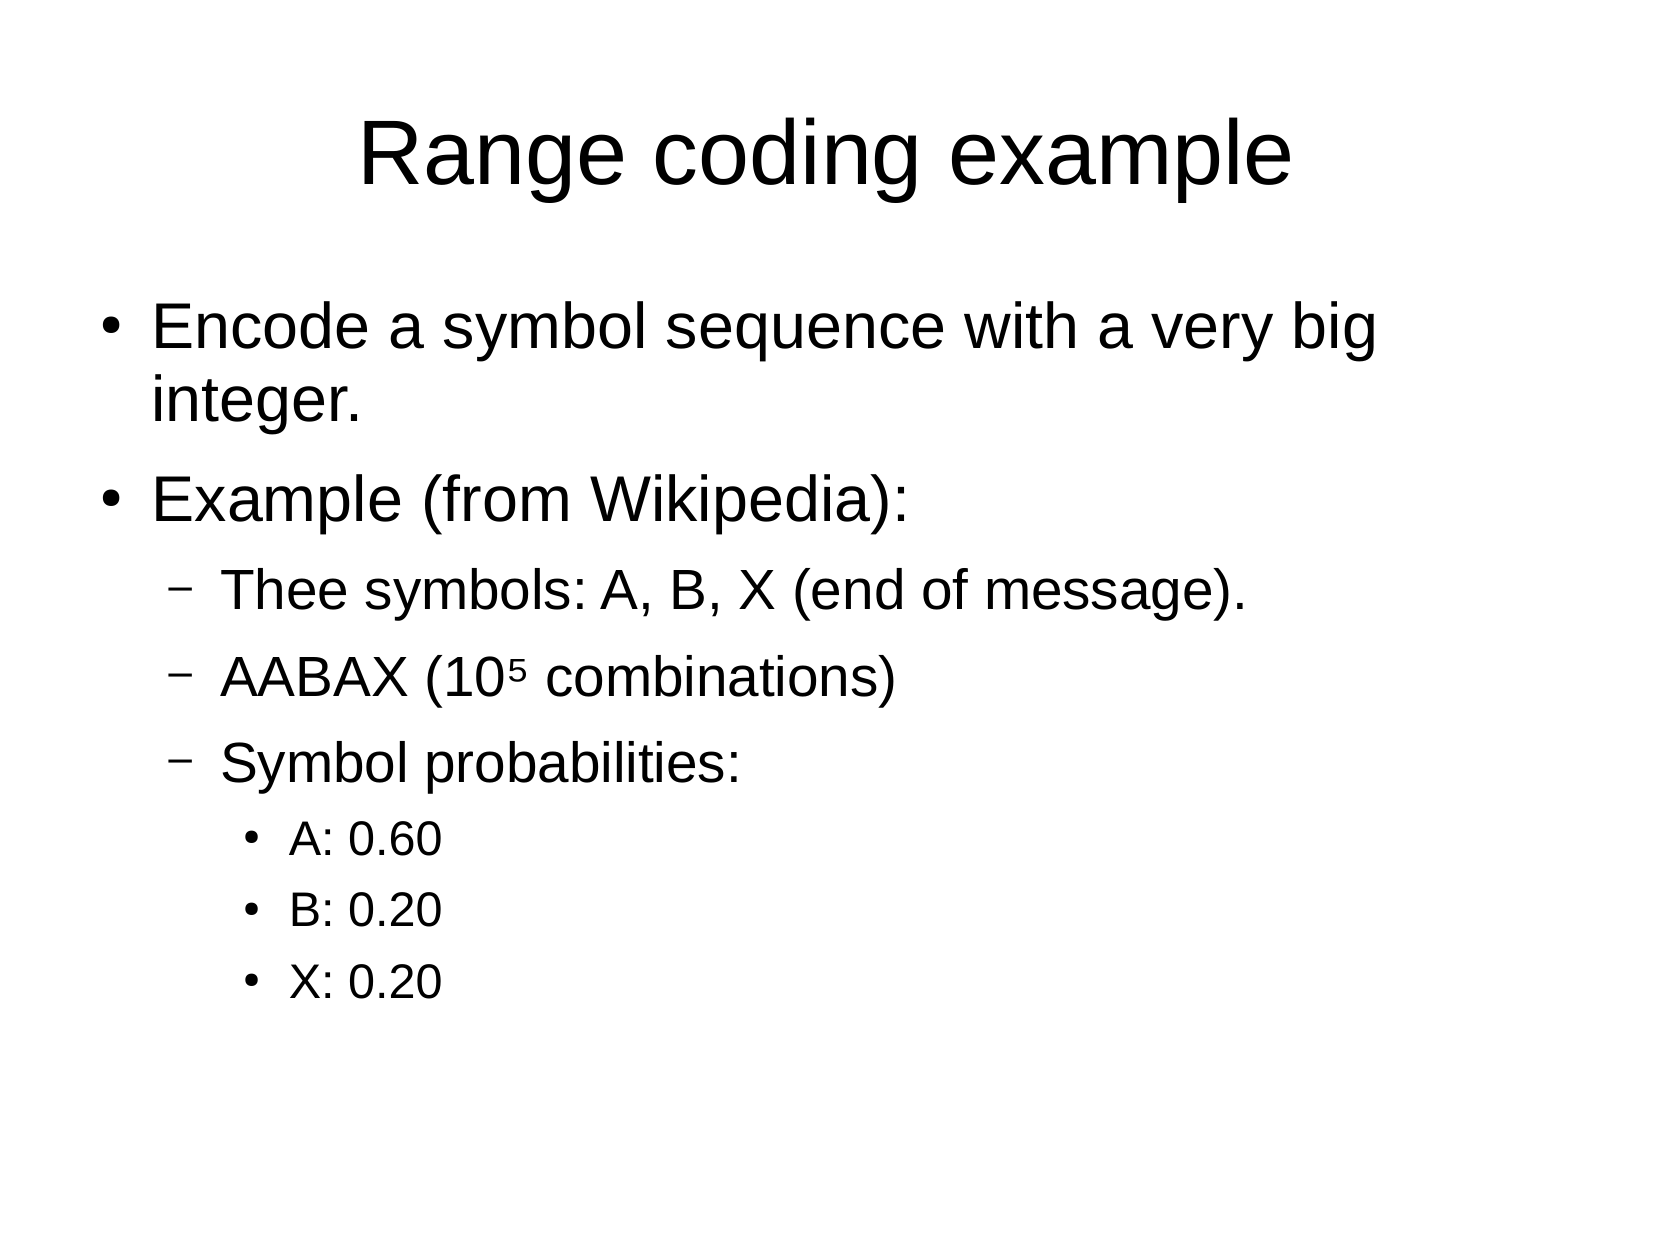

# Range coding example
Encode a symbol sequence with a very big integer.
Example (from Wikipedia):
Thee symbols: A, B, X (end of message).
AABAX (10⁵ combinations)
Symbol probabilities:
A: 0.60
B: 0.20
X: 0.20